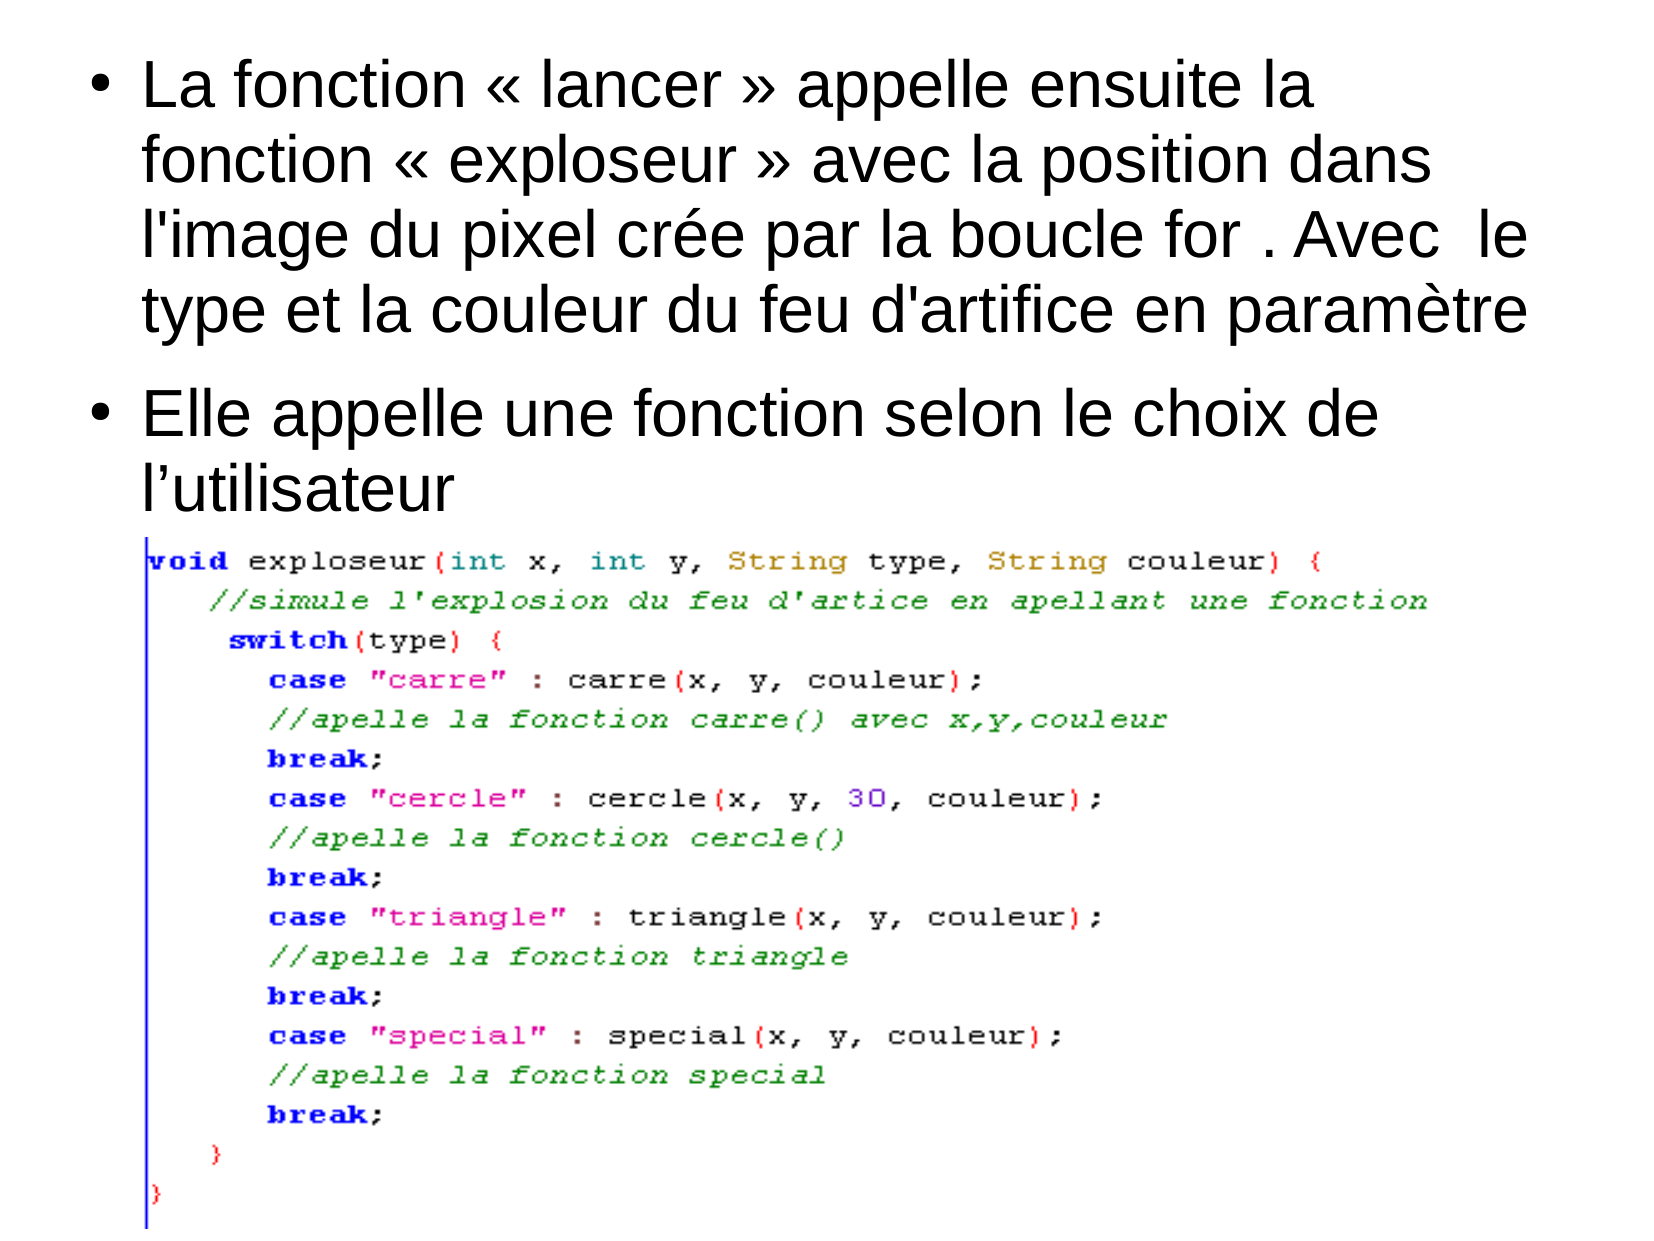

# La fonction « lancer » appelle ensuite la fonction « exploseur » avec la position dans l'image du pixel crée par la boucle for . Avec le type et la couleur du feu d'artifice en paramètre
Elle appelle une fonction selon le choix de l’utilisateur